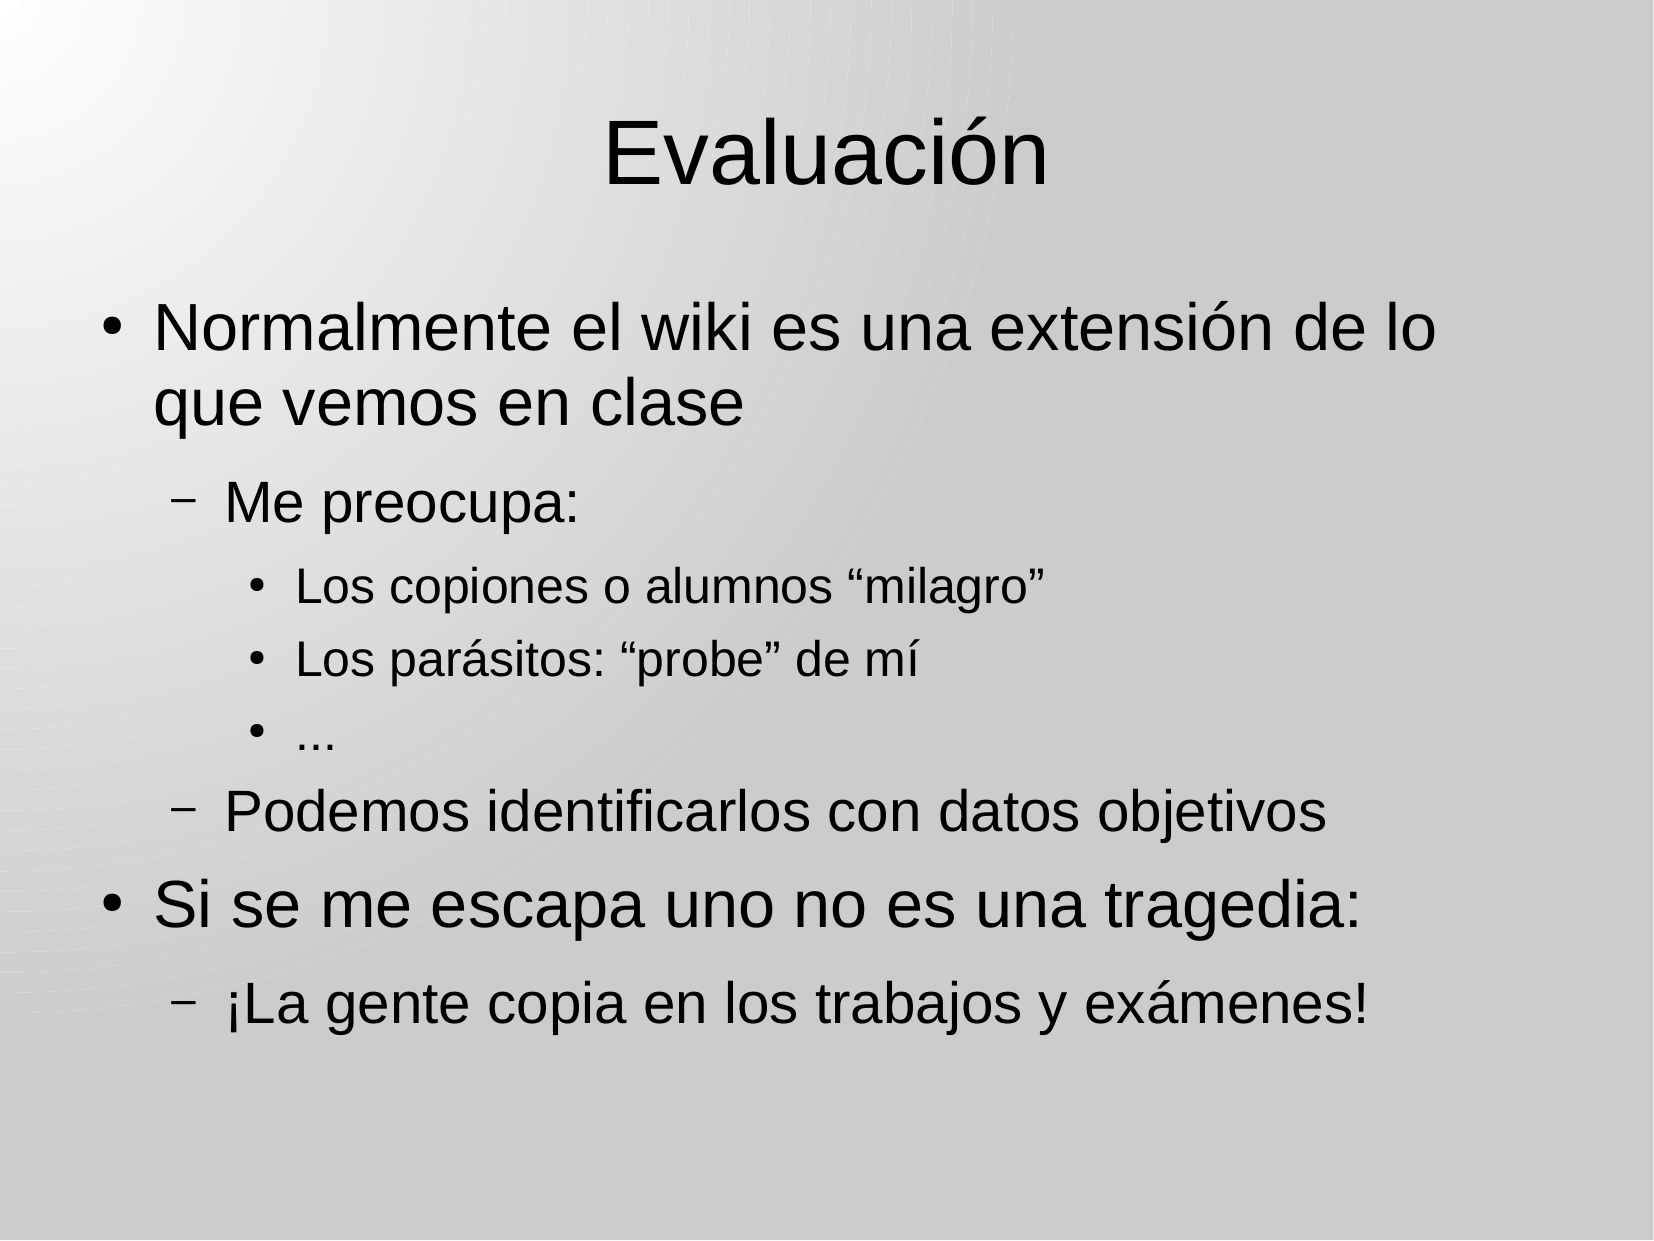

# Evaluación
Normalmente el wiki es una extensión de lo que vemos en clase
Me preocupa:
Los copiones o alumnos “milagro”
Los parásitos: “probe” de mí
...
Podemos identificarlos con datos objetivos
Si se me escapa uno no es una tragedia:
¡La gente copia en los trabajos y exámenes!